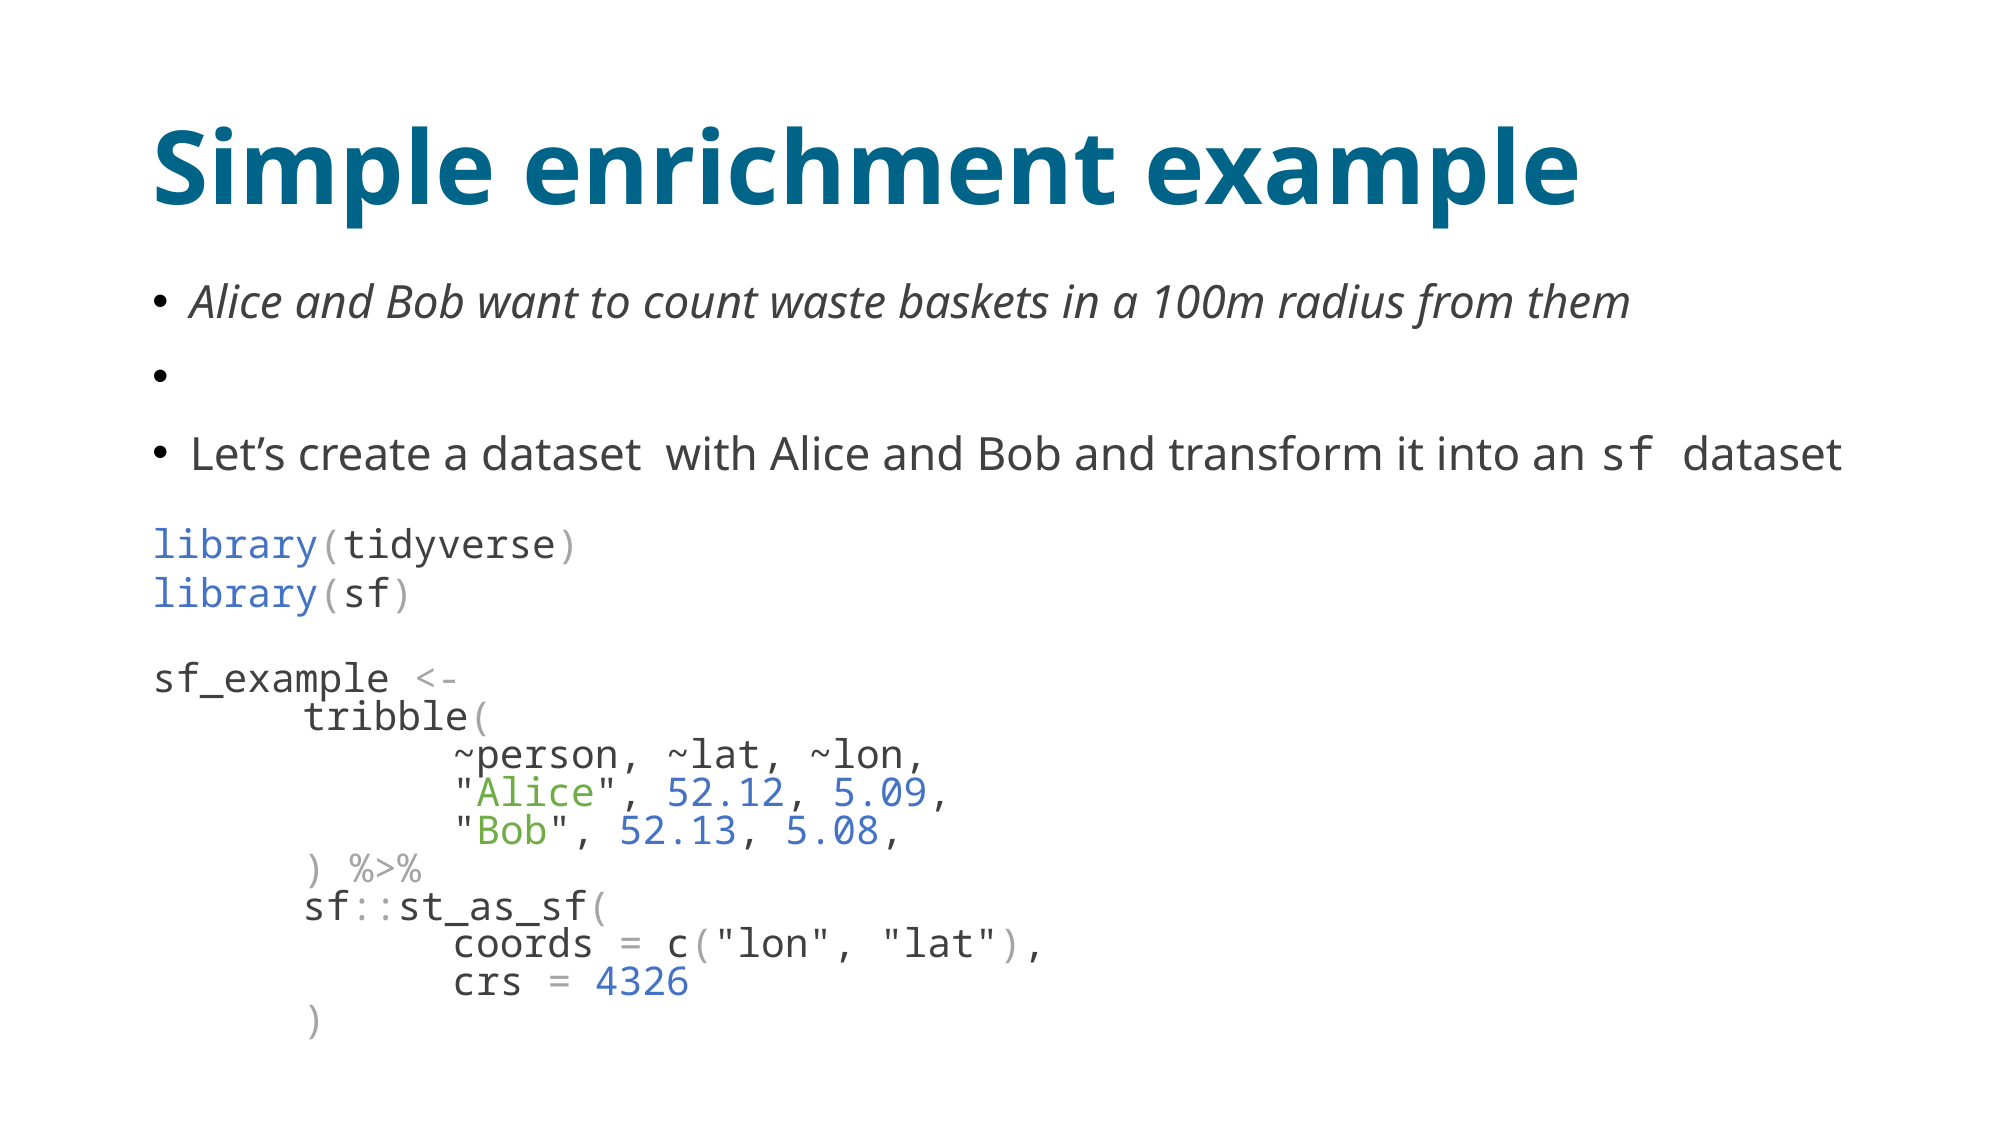

# Simple enrichment example
Alice and Bob want to count waste baskets in a 100m radius from them
Let’s create a dataset with Alice and Bob and transform it into an sf dataset
library(tidyverse)
library(sf)
sf_example <-
tribble(
~person, ~lat, ~lon,
"Alice", 52.12, 5.09,
"Bob", 52.13, 5.08,
) %>%
sf::st_as_sf(
coords = c("lon", "lat"),
crs = 4326
)